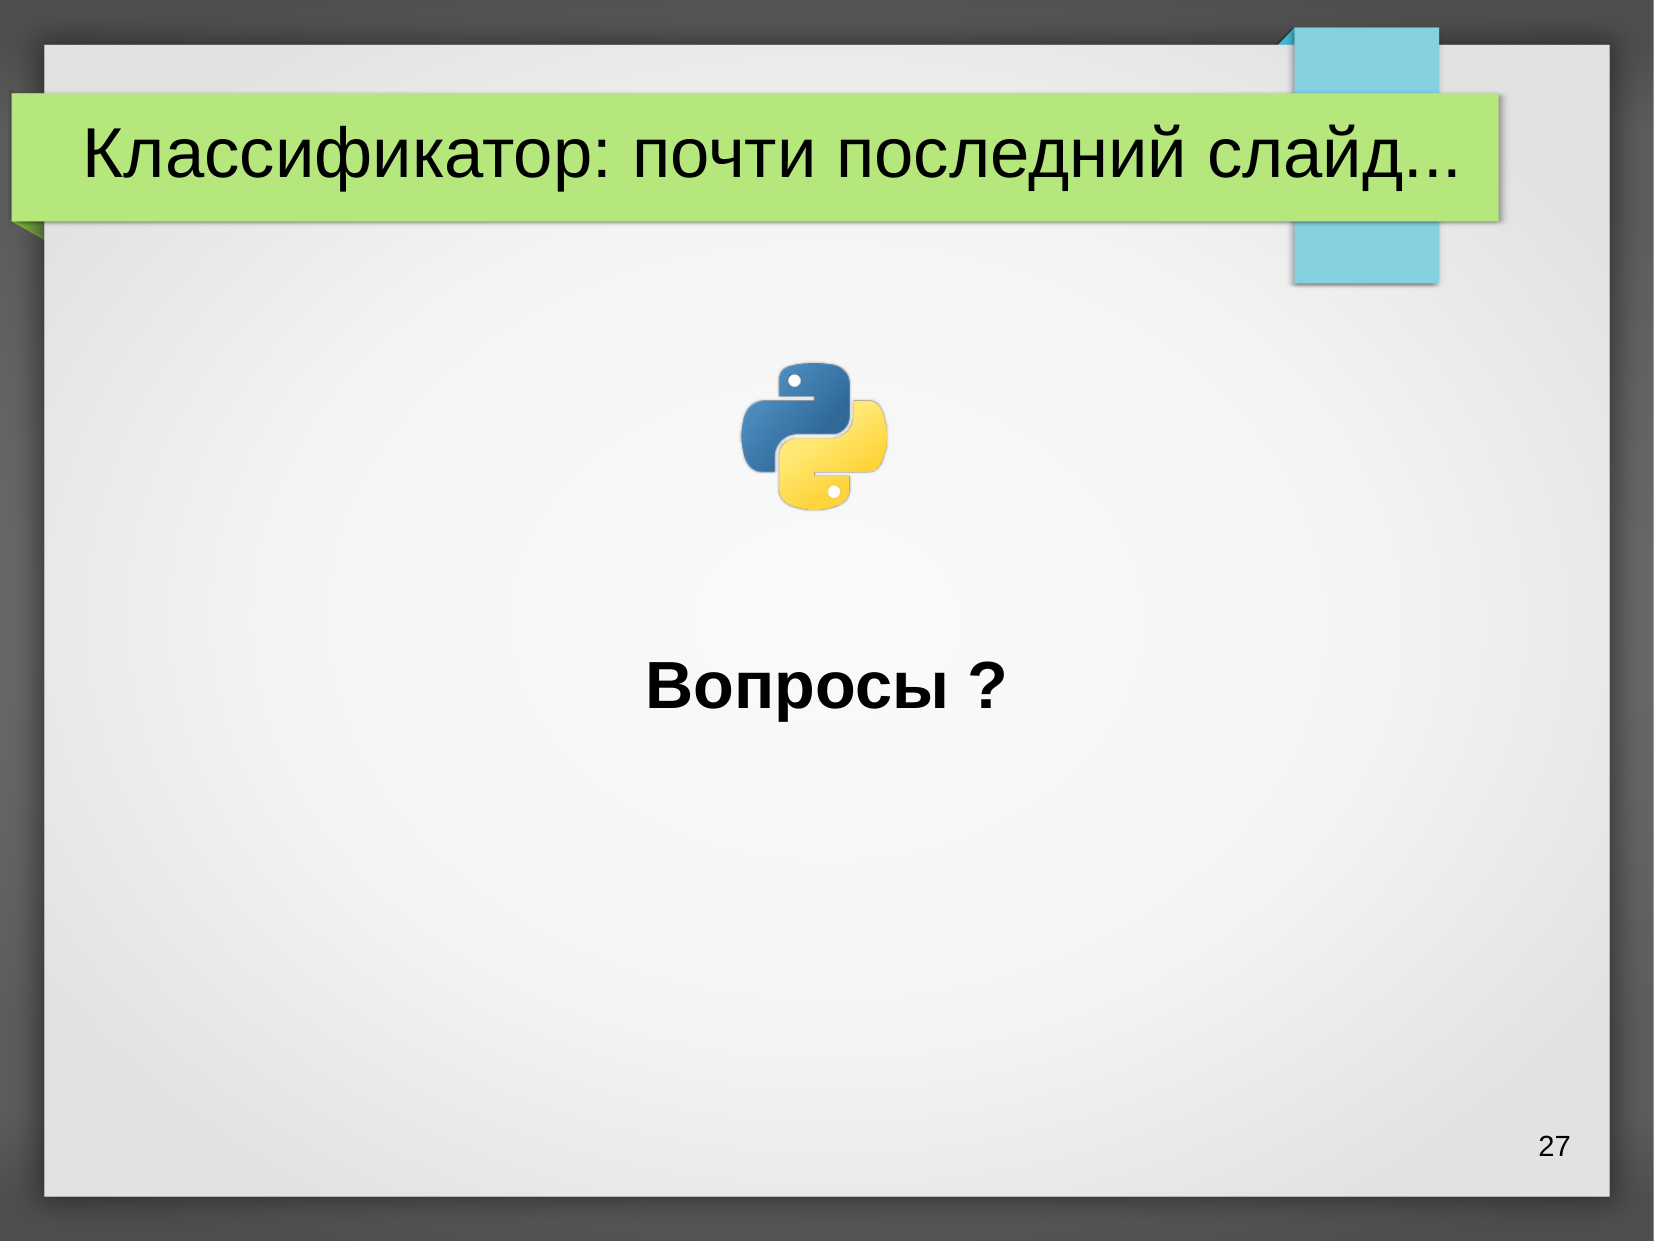

# Классификатор: почти последний слайд...
Вопросы ?
27